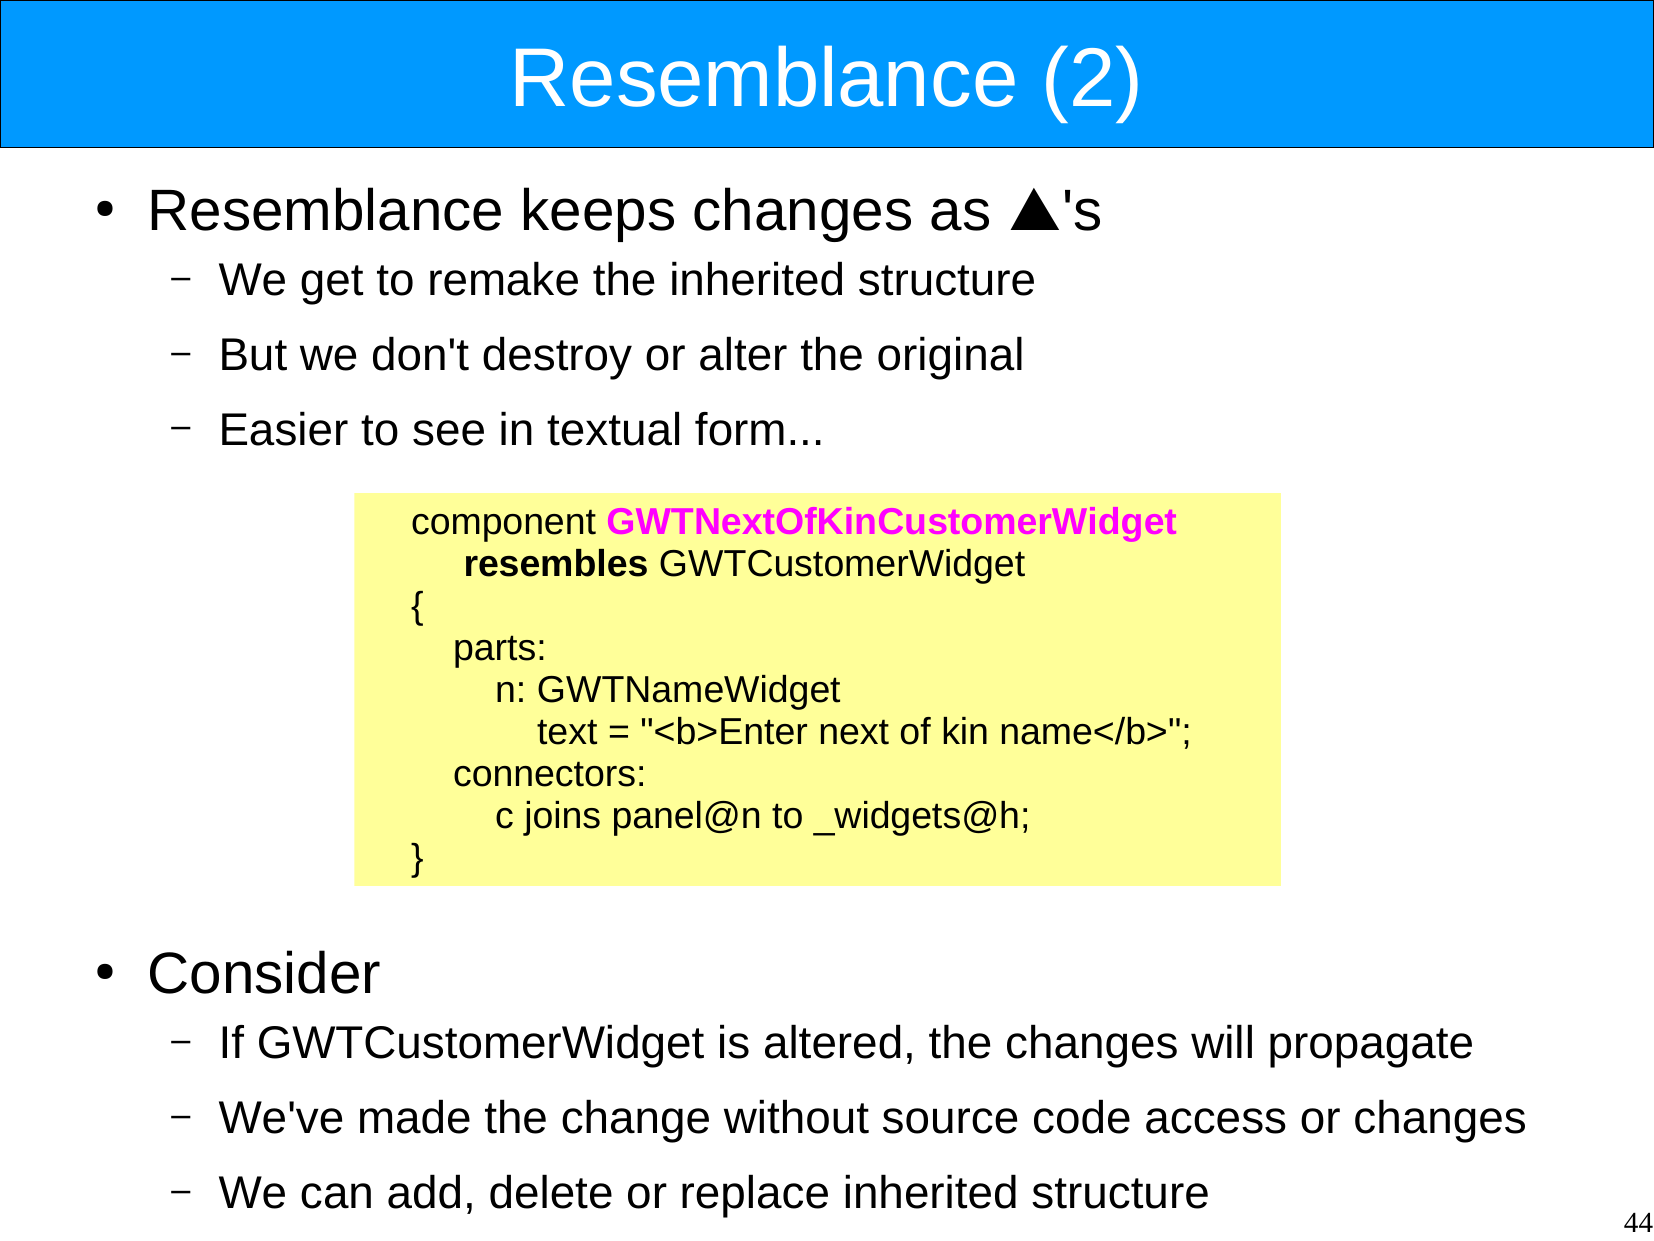

# Resemblance (2)
Resemblance keeps changes as ▲'s
We get to remake the inherited structure
But we don't destroy or alter the original
Easier to see in textual form...
Consider
If GWTCustomerWidget is altered, the changes will propagate
We've made the change without source code access or changes
We can add, delete or replace inherited structure
 component GWTNextOfKinCustomerWidget
 resembles GWTCustomerWidget
 {
 parts:
 n: GWTNameWidget
 text = "<b>Enter next of kin name</b>";
 connectors:
 c joins panel@n to _widgets@h;
 }
44